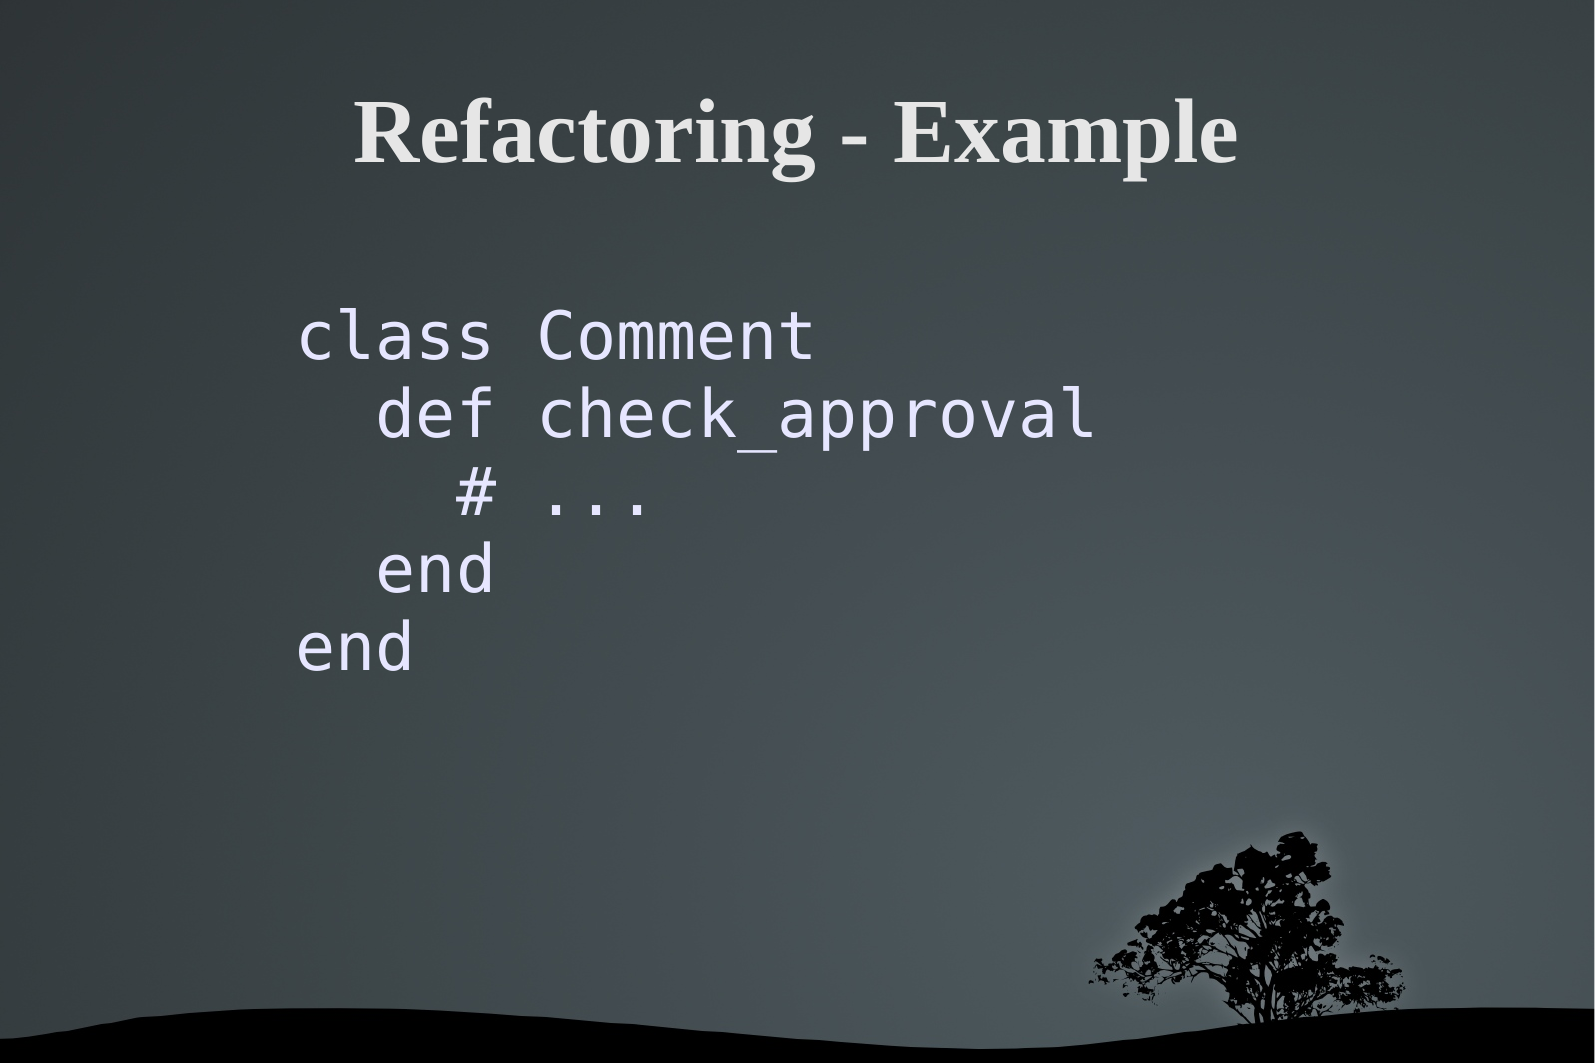

# Refactoring - Example
class Comment
 def check_approval
 # ...
 end
end